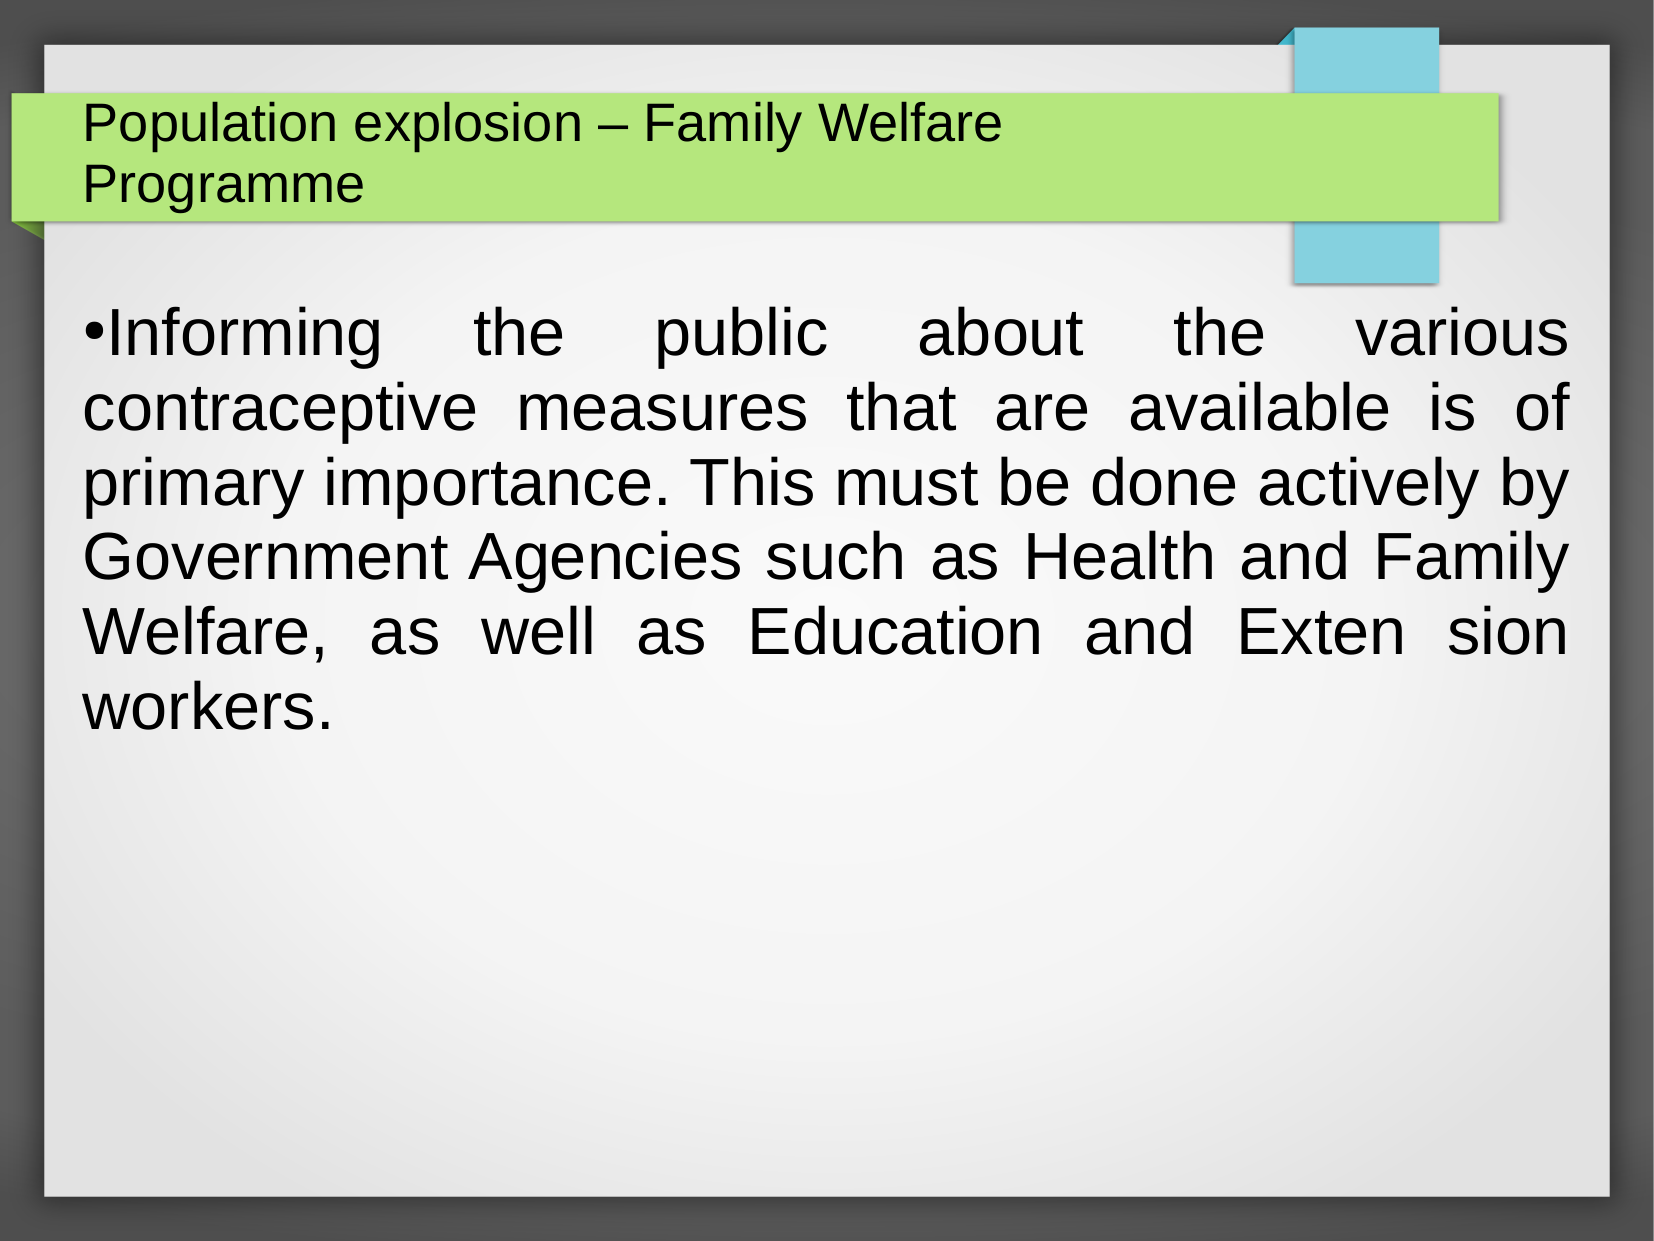

# Population explosion – Family Welfare Programme
Informing the public about the various contraceptive measures that are available is of primary importance. This must be done actively by Government Agencies such as Health and Family Welfare, as well as Education and Exten sion workers.